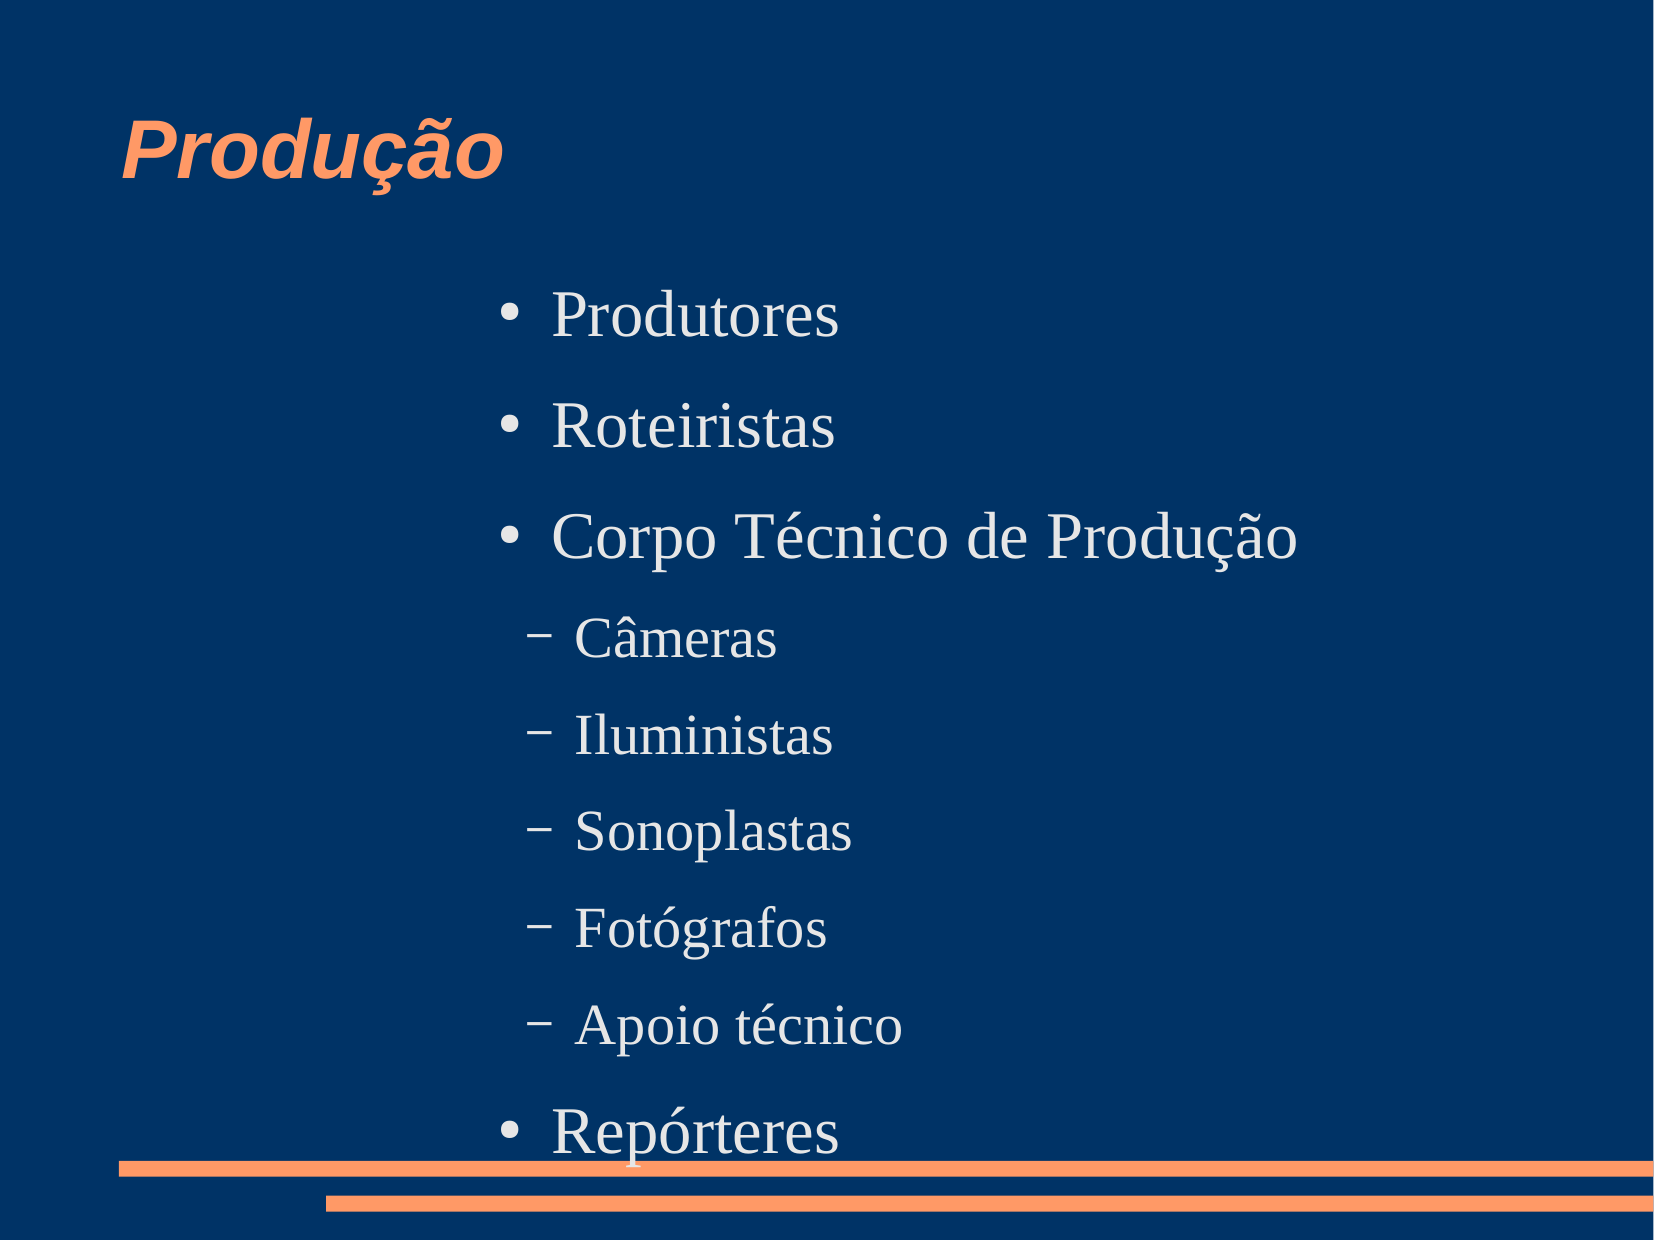

# Produção
Produtores
Roteiristas
Corpo Técnico de Produção
Câmeras
Iluministas
Sonoplastas
Fotógrafos
Apoio técnico
Repórteres